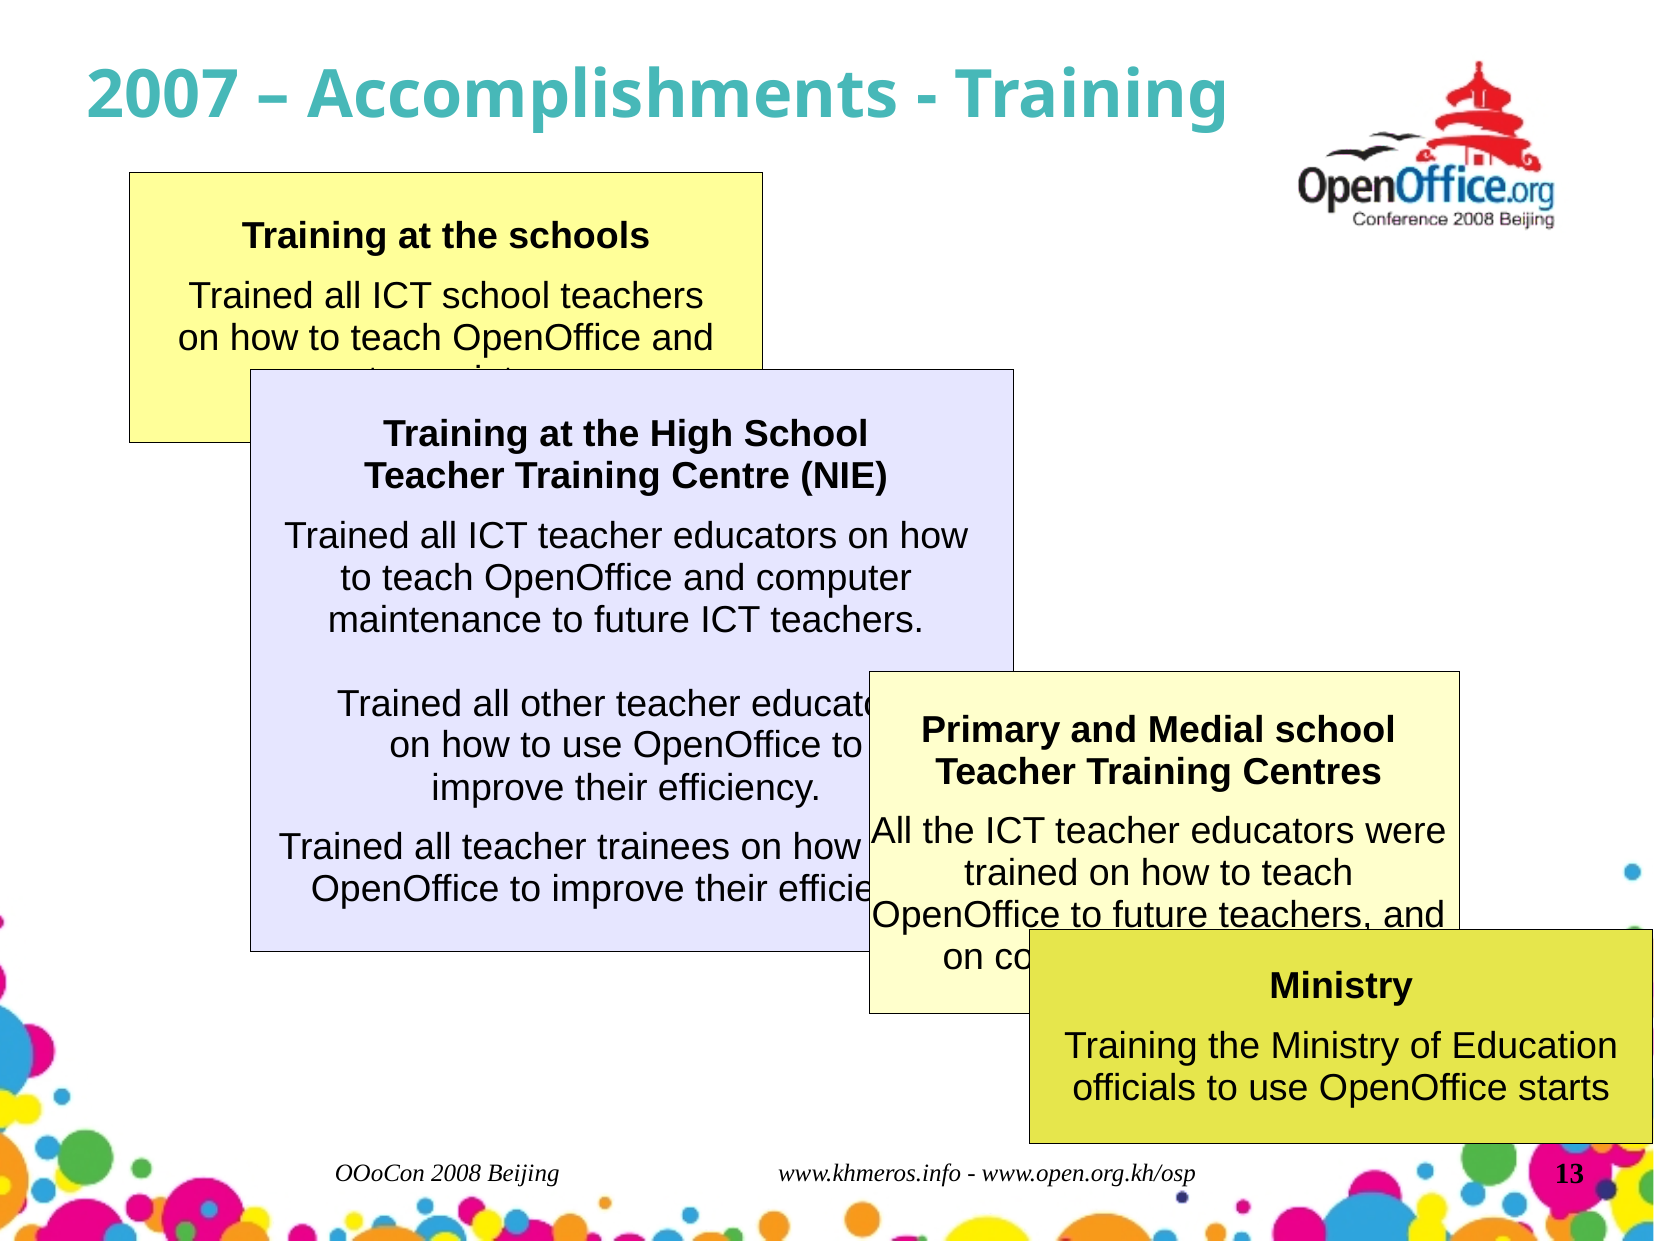

2007 – Accomplishments - Training
Training at the schools
Trained all ICT school teachers
on how to teach OpenOffice and
computer maintenance
Training at the High School
Teacher Training Centre (NIE)
Trained all ICT teacher educators on how
to teach OpenOffice and computer
maintenance to future ICT teachers.
Trained all other teacher educators
on how to use OpenOffice to
improve their efficiency.
Trained all teacher trainees on how to use
OpenOffice to improve their efficiency.
Primary and Medial school Teacher Training Centres
All the ICT teacher educators were trained on how to teach OpenOffice to future teachers, and on computer maintenance
Ministry
Training the Ministry of Education
officials to use OpenOffice starts
13
OOoCon 2008 Beijing www.khmeros.info - www.open.org.kh/osp